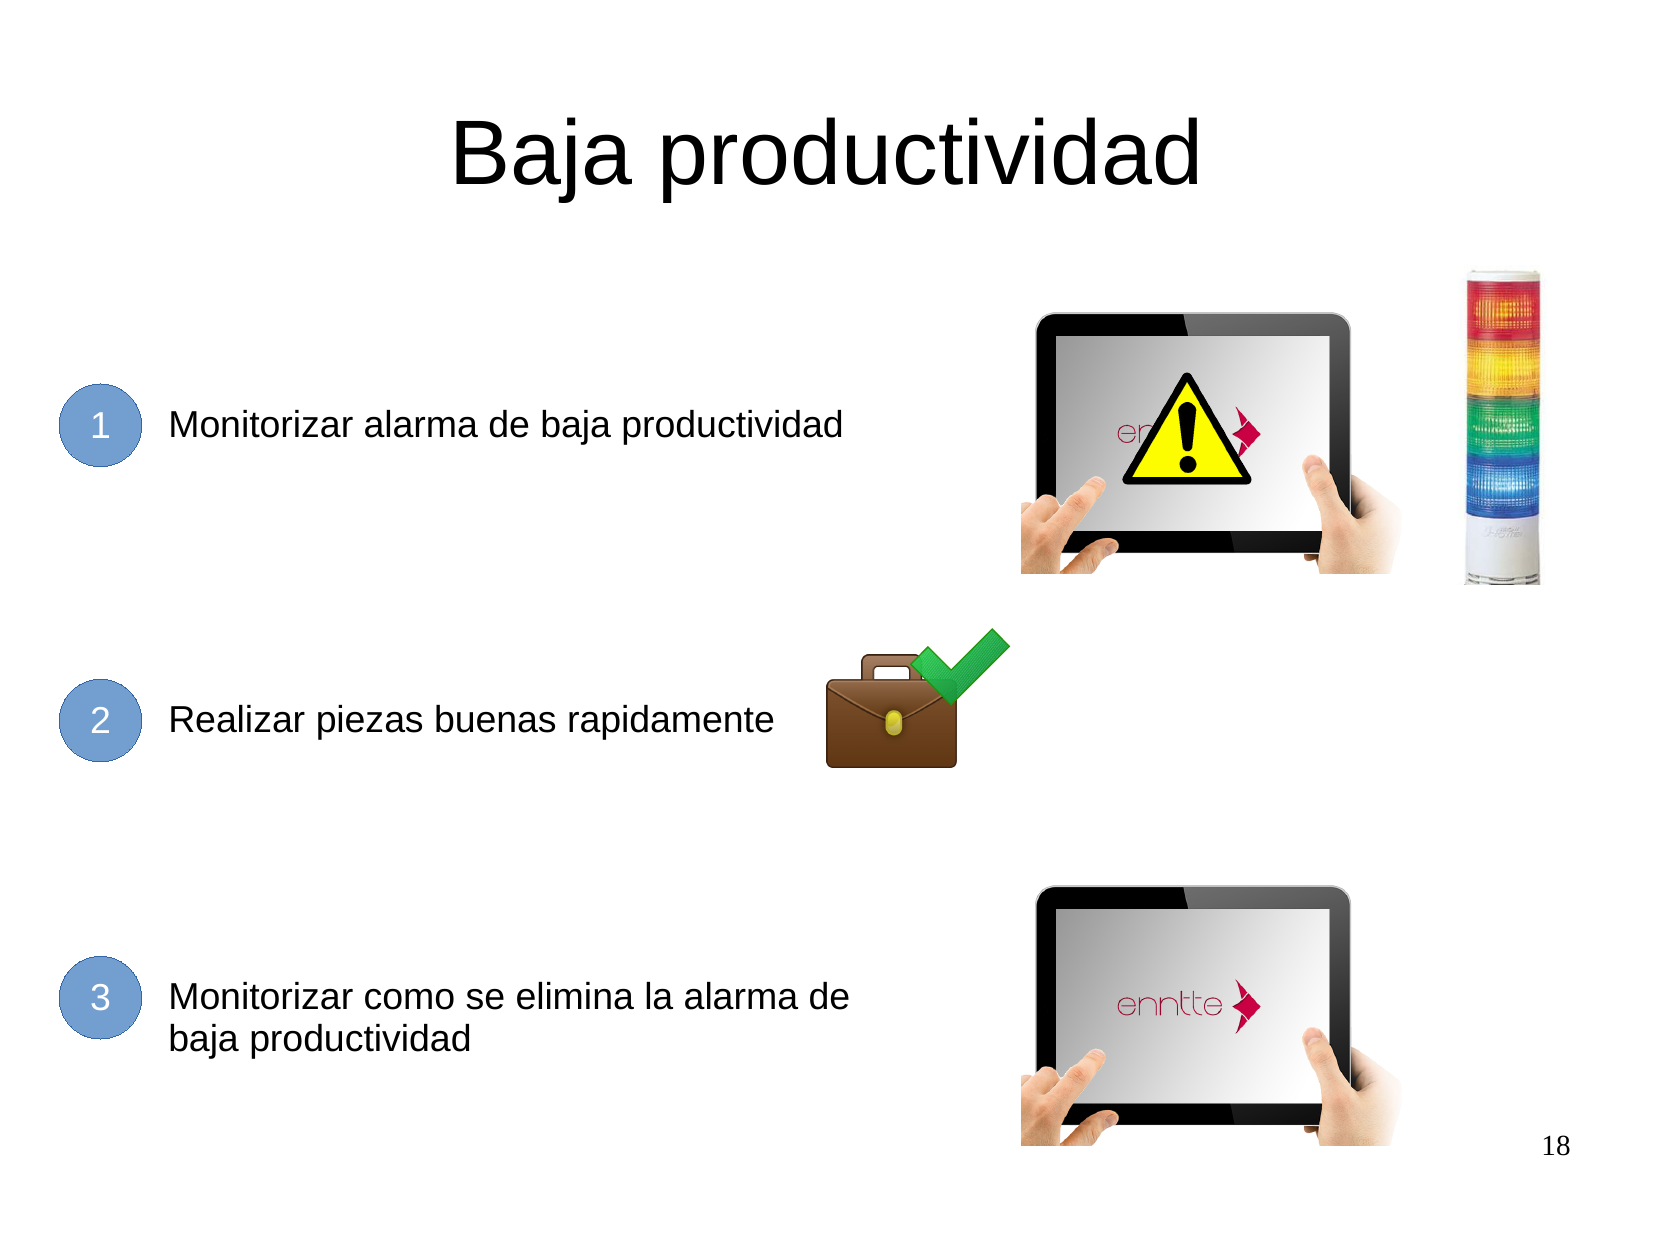

# Baja productividad
1
Monitorizar alarma de baja productividad
2
Realizar piezas buenas rapidamente
3
Monitorizar como se elimina la alarma de baja productividad
18